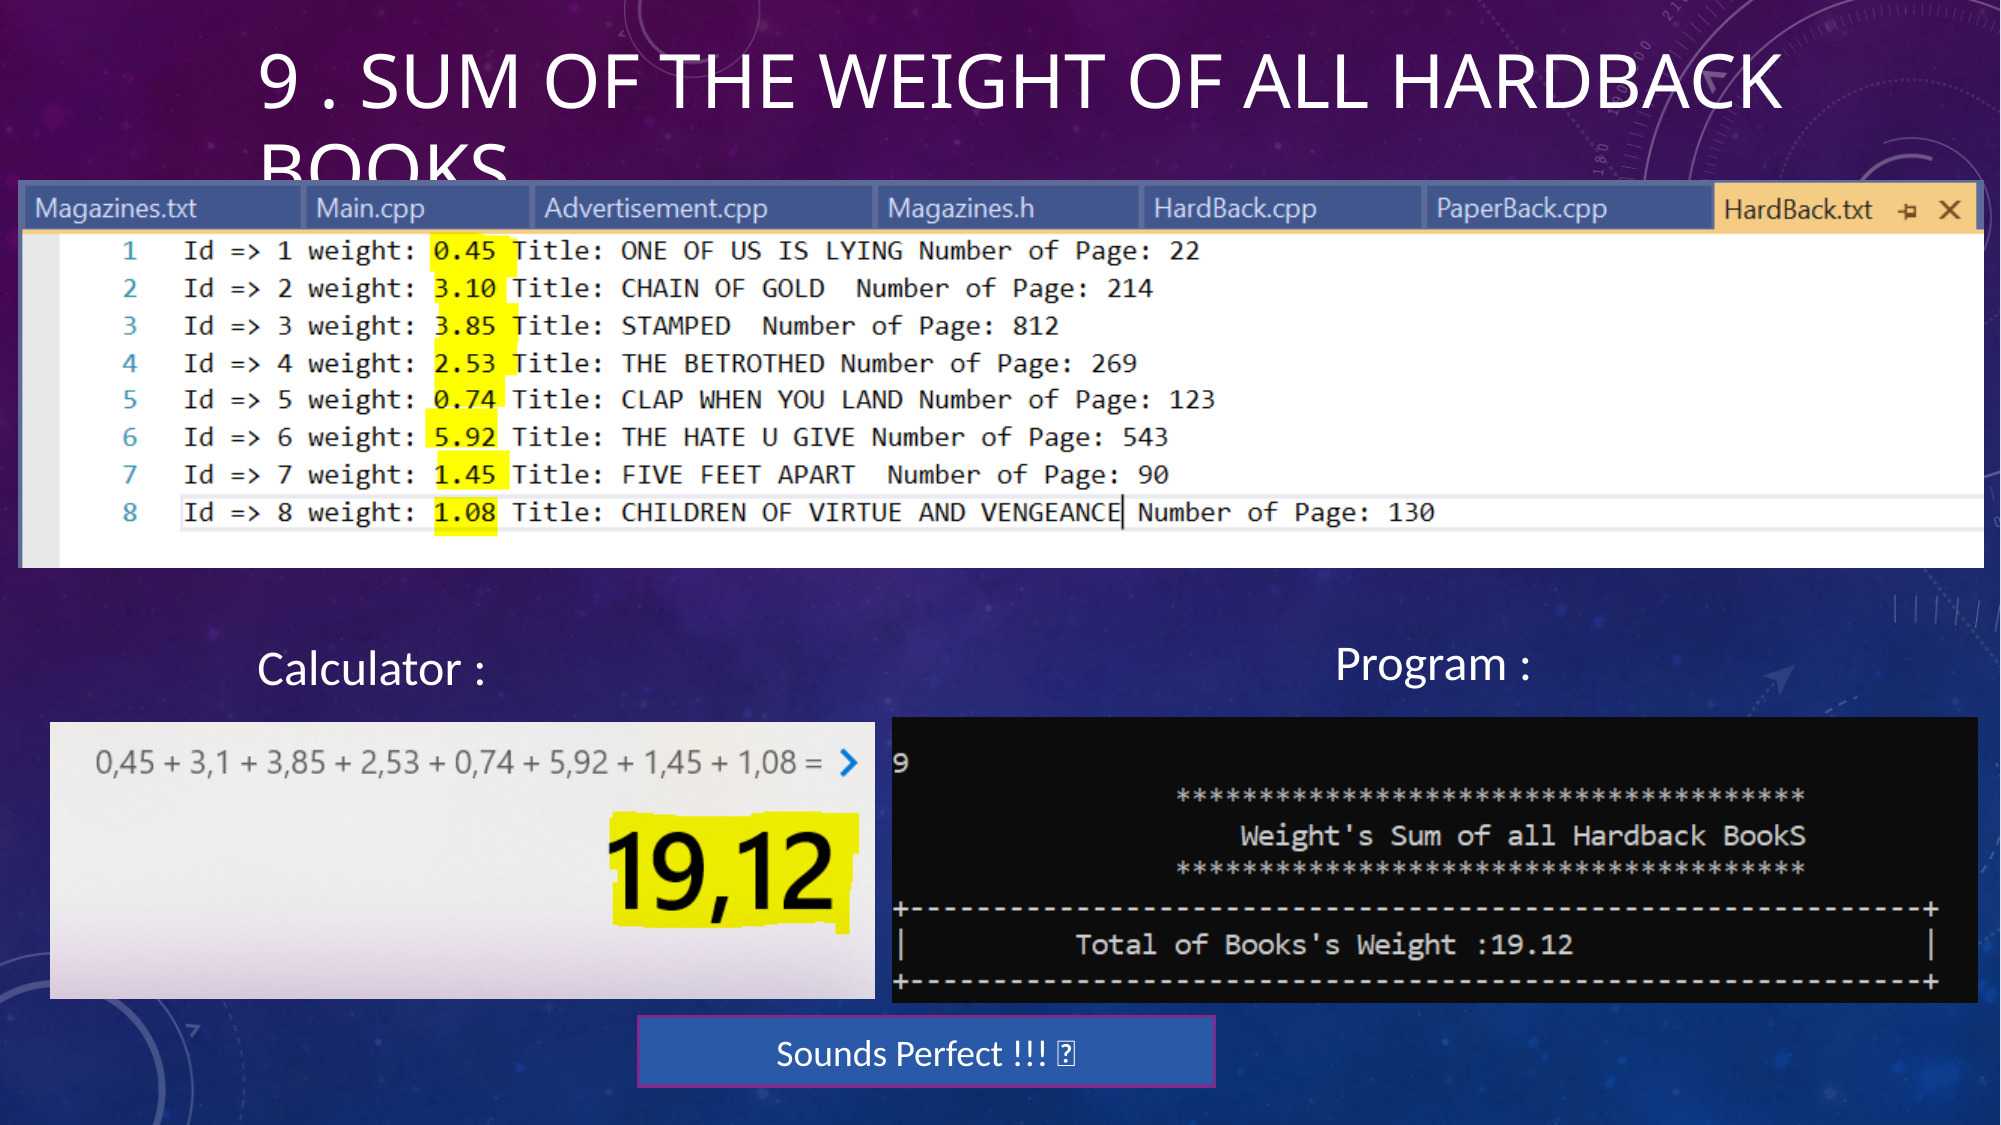

# 9 . Sum of the weight of all hardback books
Program :
Calculator :
Sounds Perfect !!! ✅